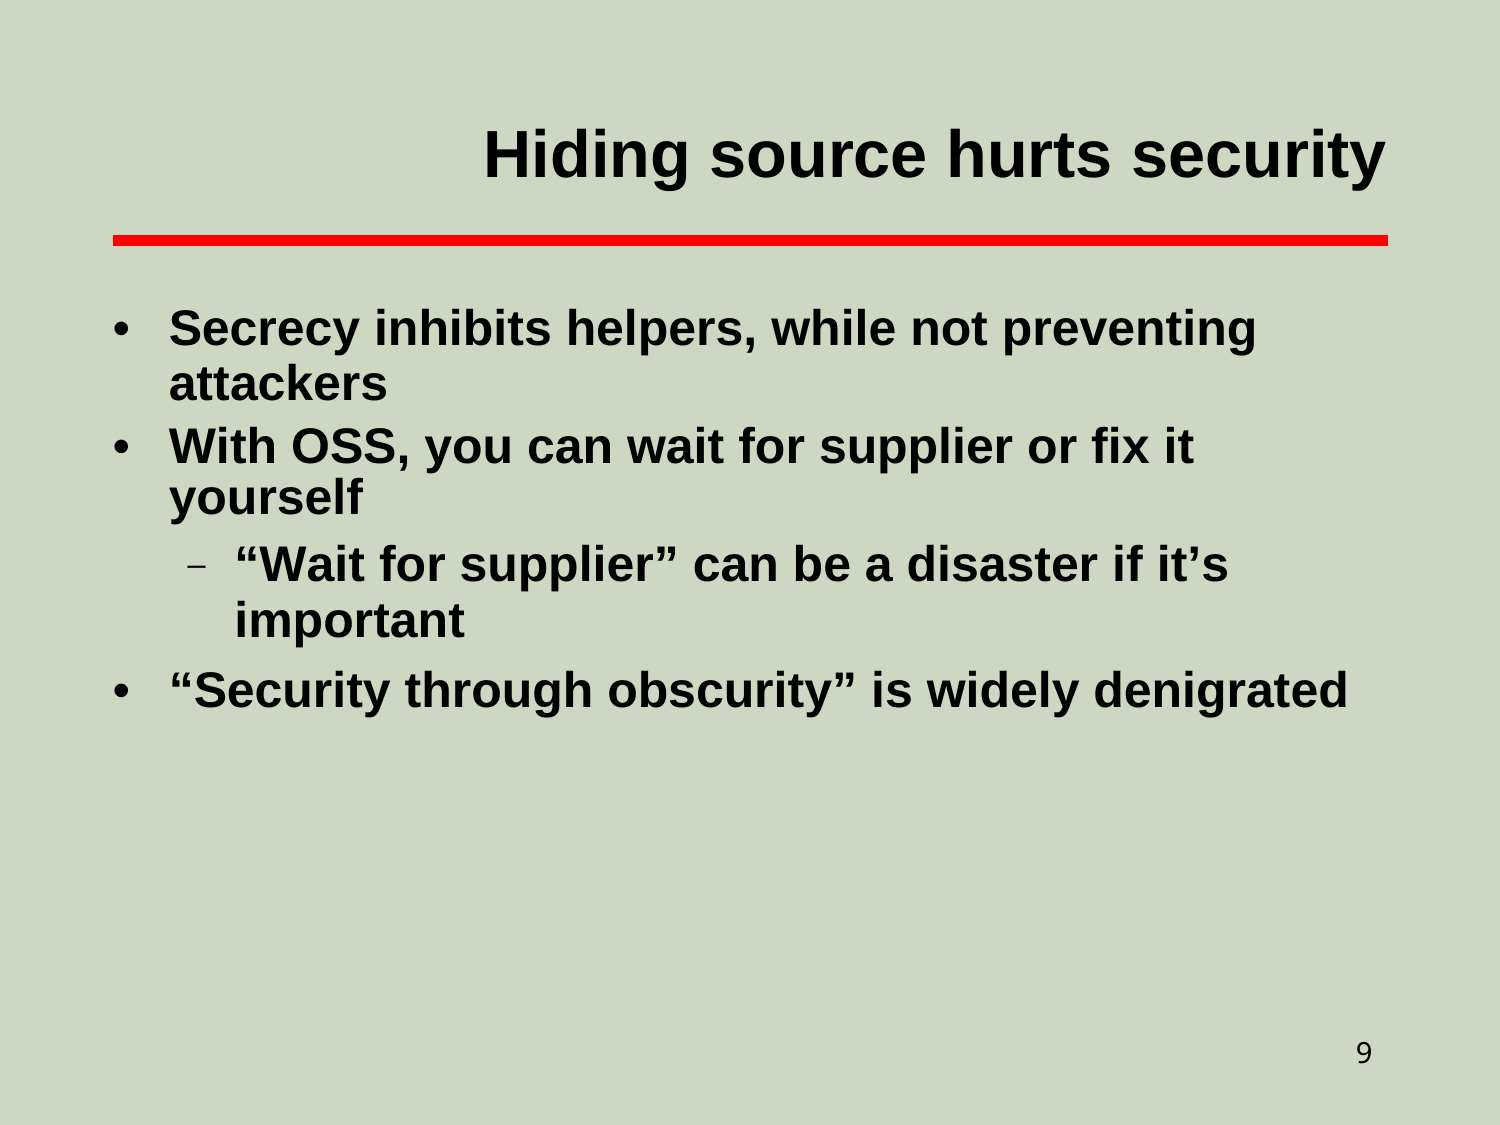

# Hiding source hurts security
Secrecy inhibits helpers, while not preventing attackers
With OSS, you can wait for supplier or fix it yourself
“Wait for supplier” can be a disaster if it’s important
“Security through obscurity” is widely denigrated